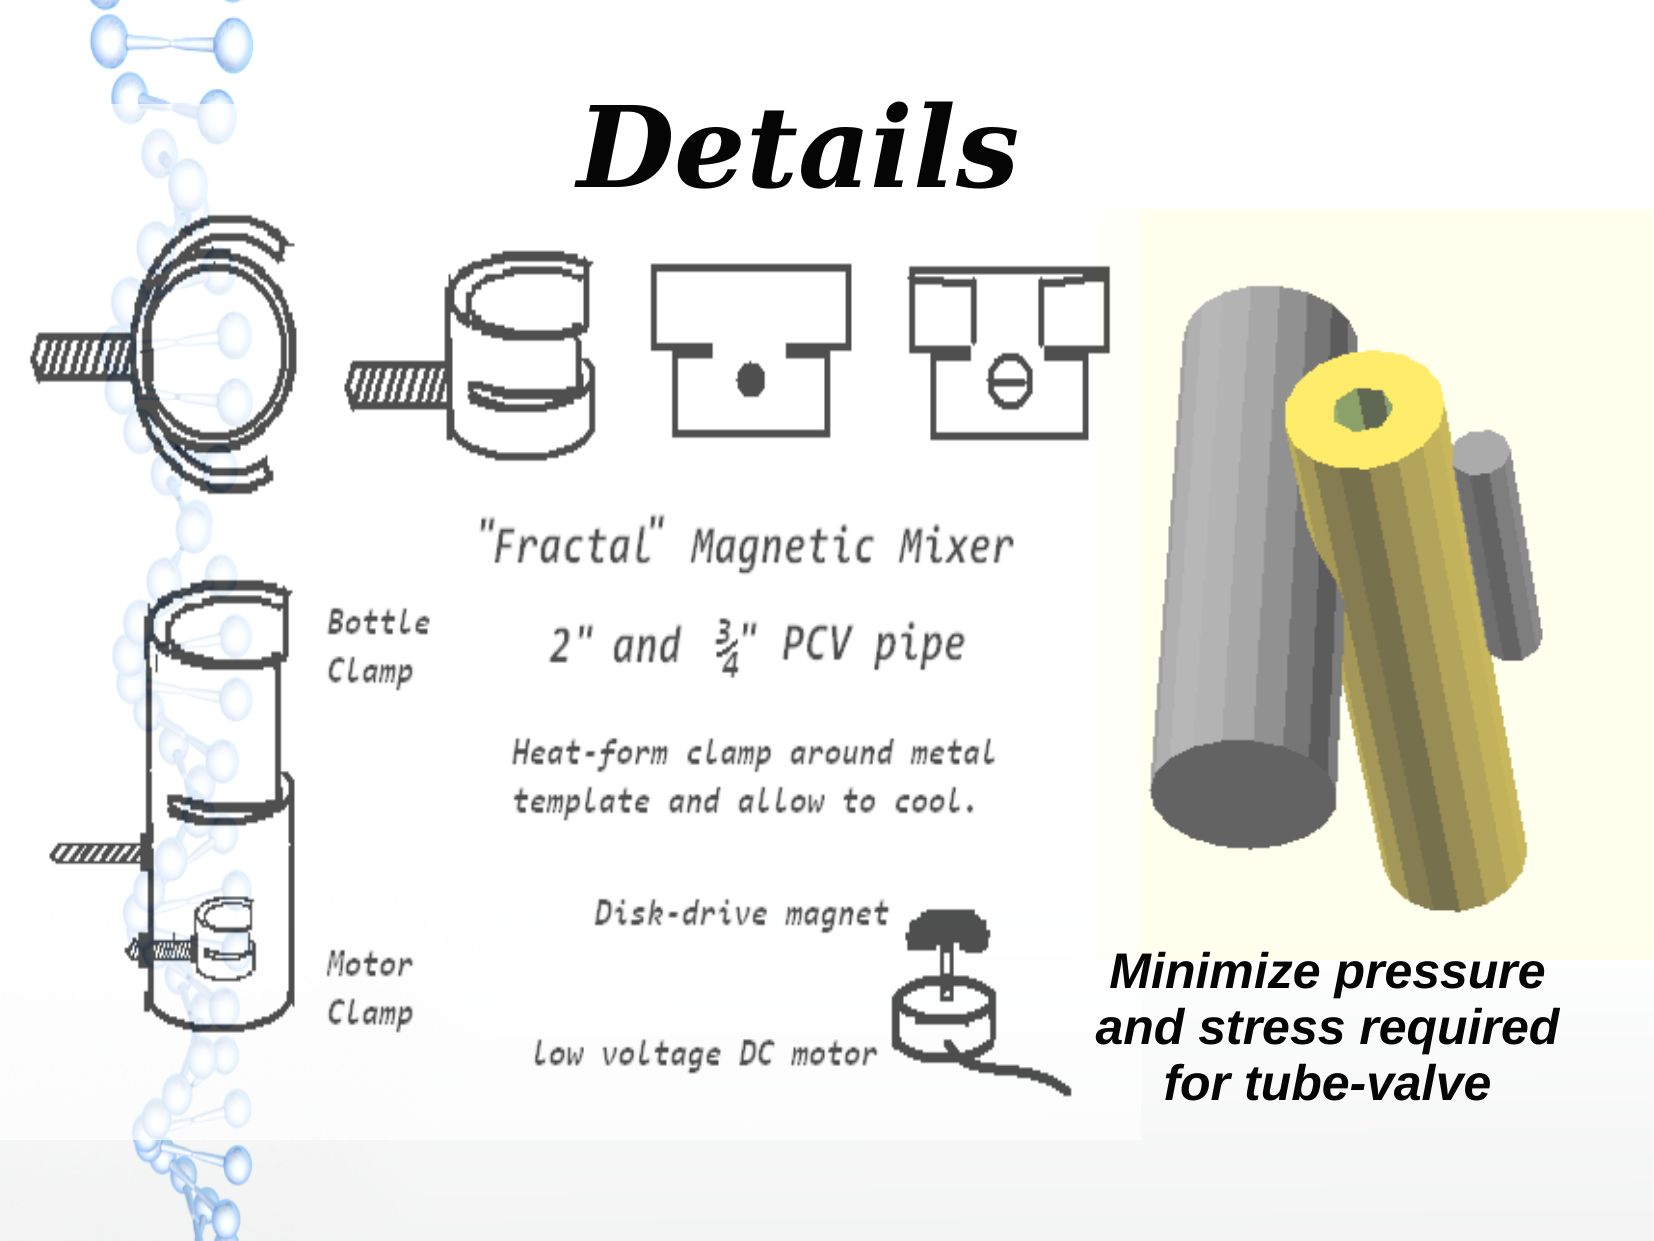

Details
Minimize pressure and stress required for tube-valve